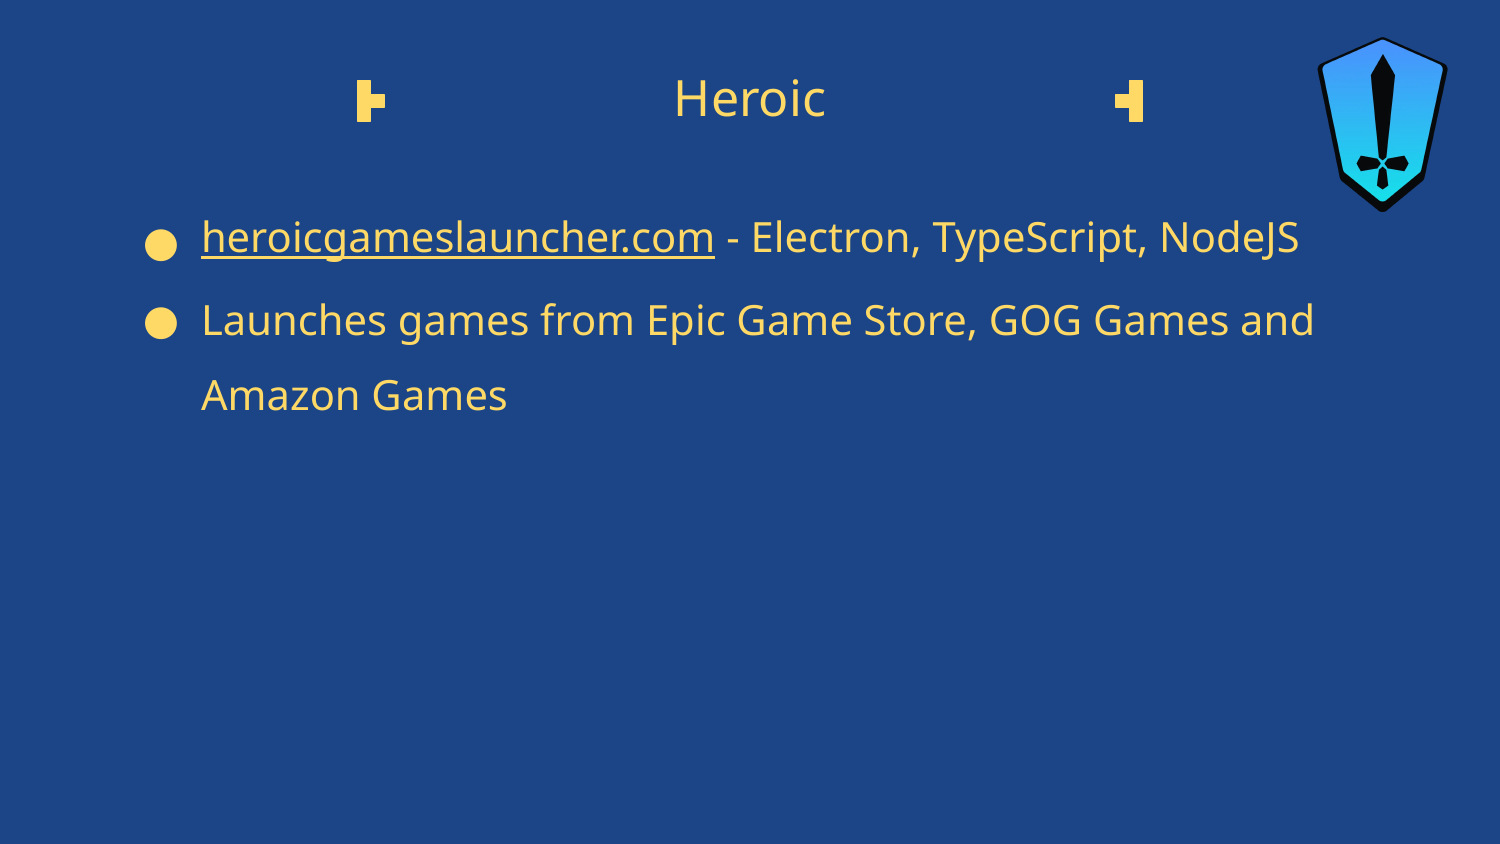

Heroic
# heroicgameslauncher.com - Electron, TypeScript, NodeJS
Launches games from Epic Game Store, GOG Games and Amazon Games